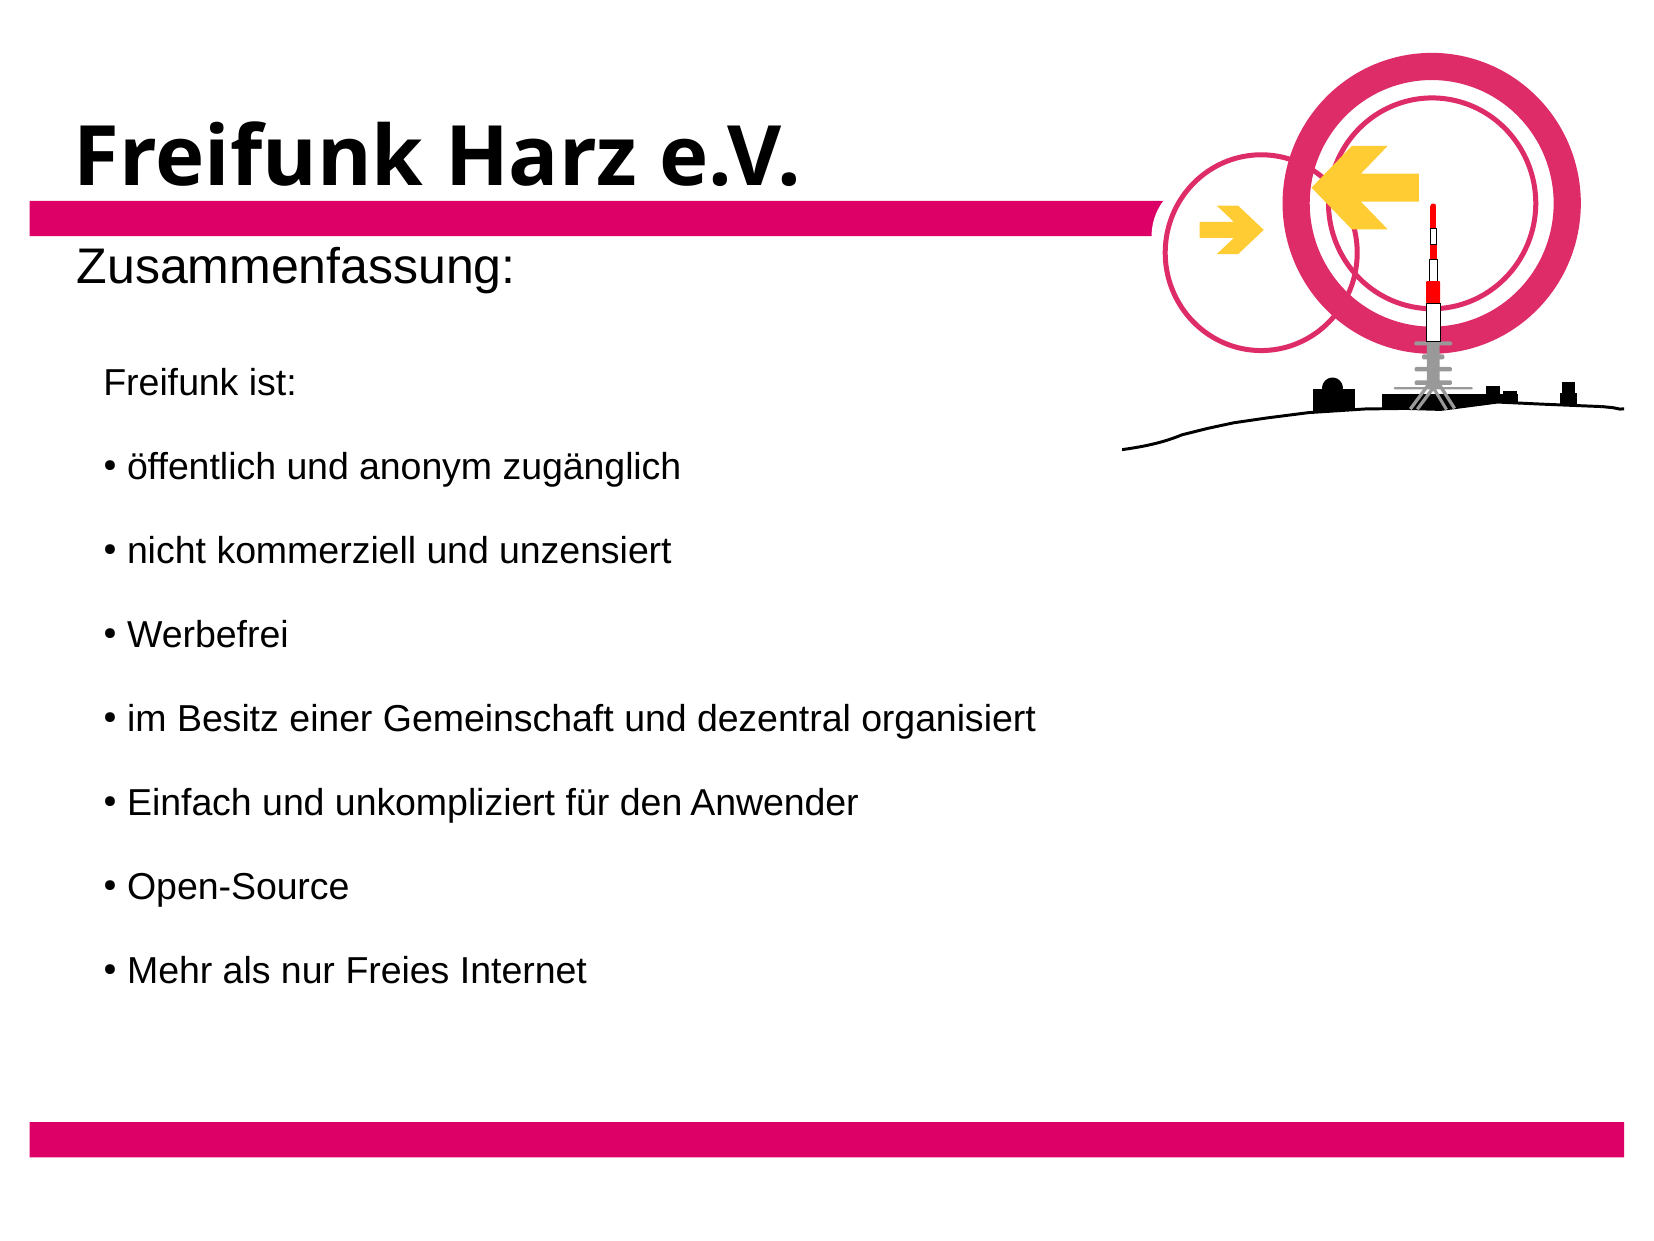

# Zusammenfassung:
Freifunk ist:
 öffentlich und anonym zugänglich
 nicht kommerziell und unzensiert
 Werbefrei
 im Besitz einer Gemeinschaft und dezentral organisiert
 Einfach und unkompliziert für den Anwender
 Open-Source
 Mehr als nur Freies Internet